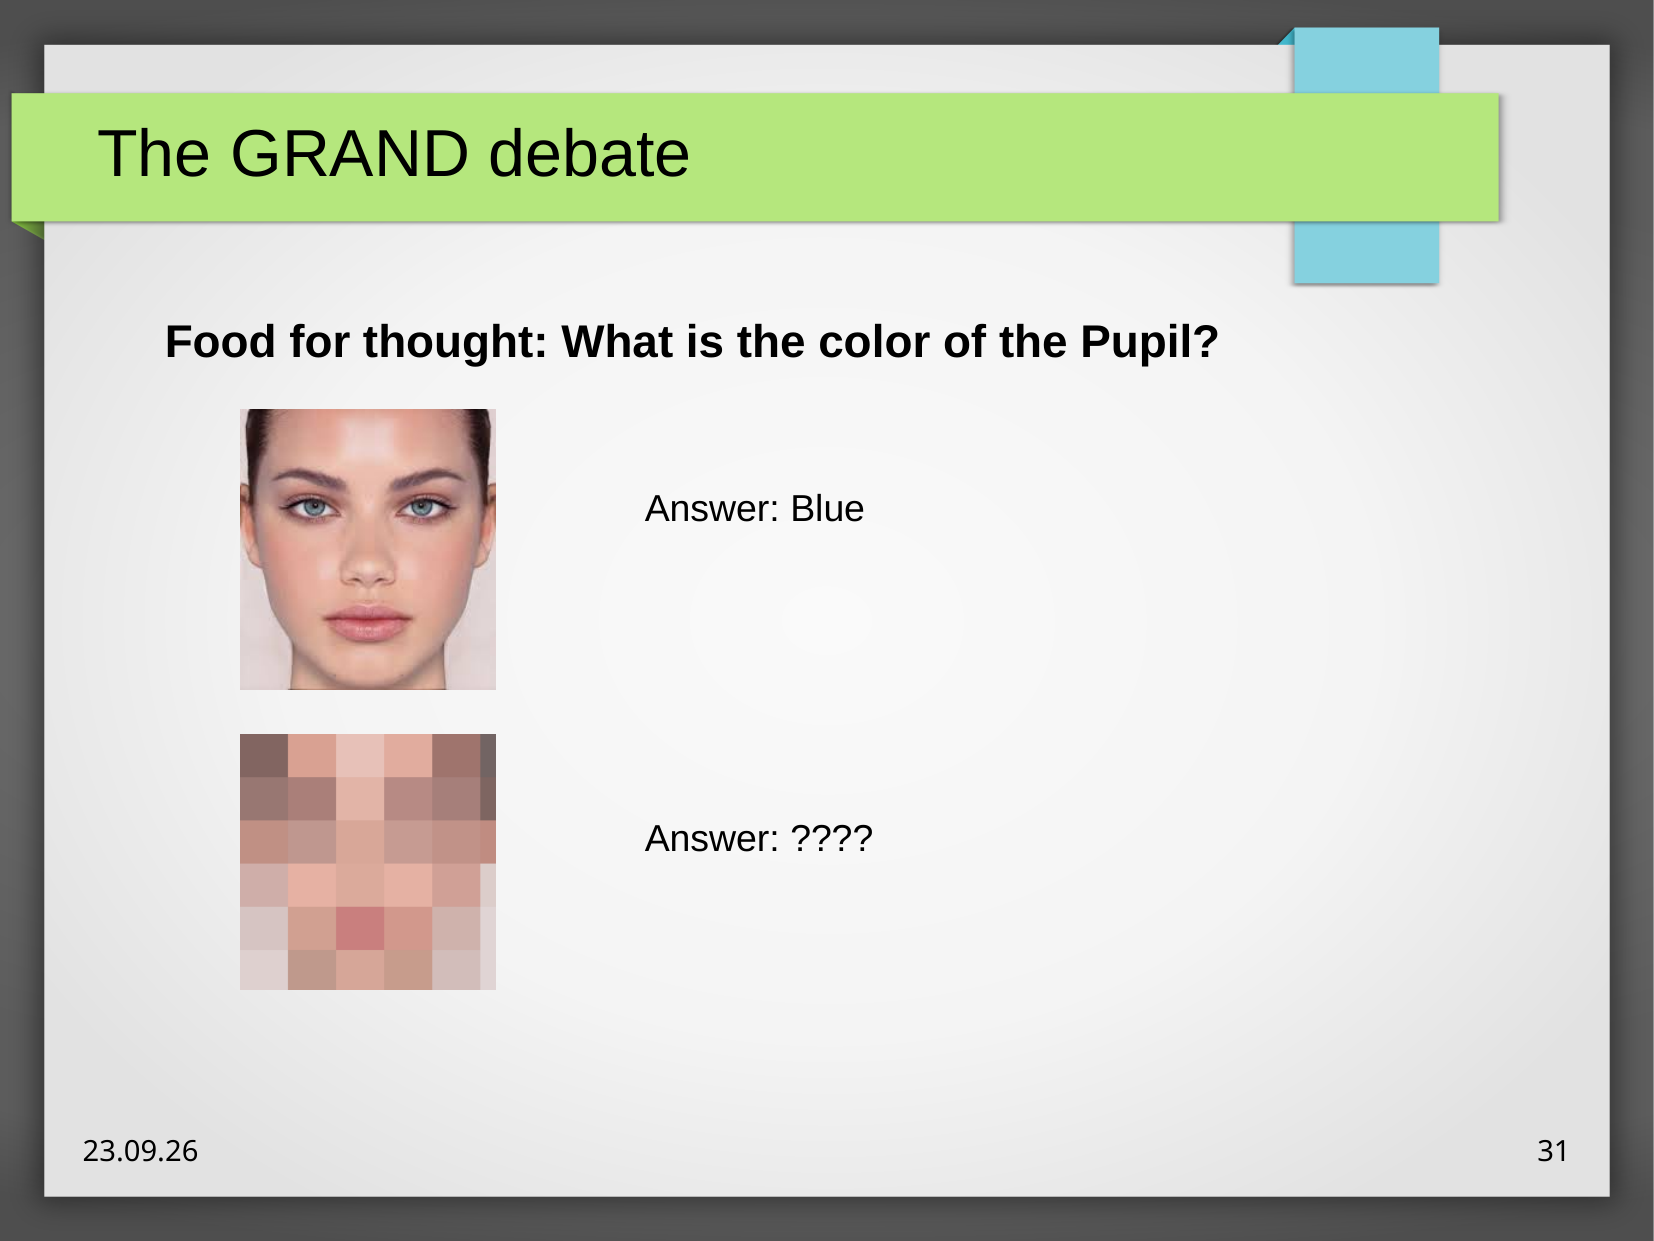

The GRAND debate
Food for thought: What is the color of the Pupil?
Answer: Blue
Answer: ????
31